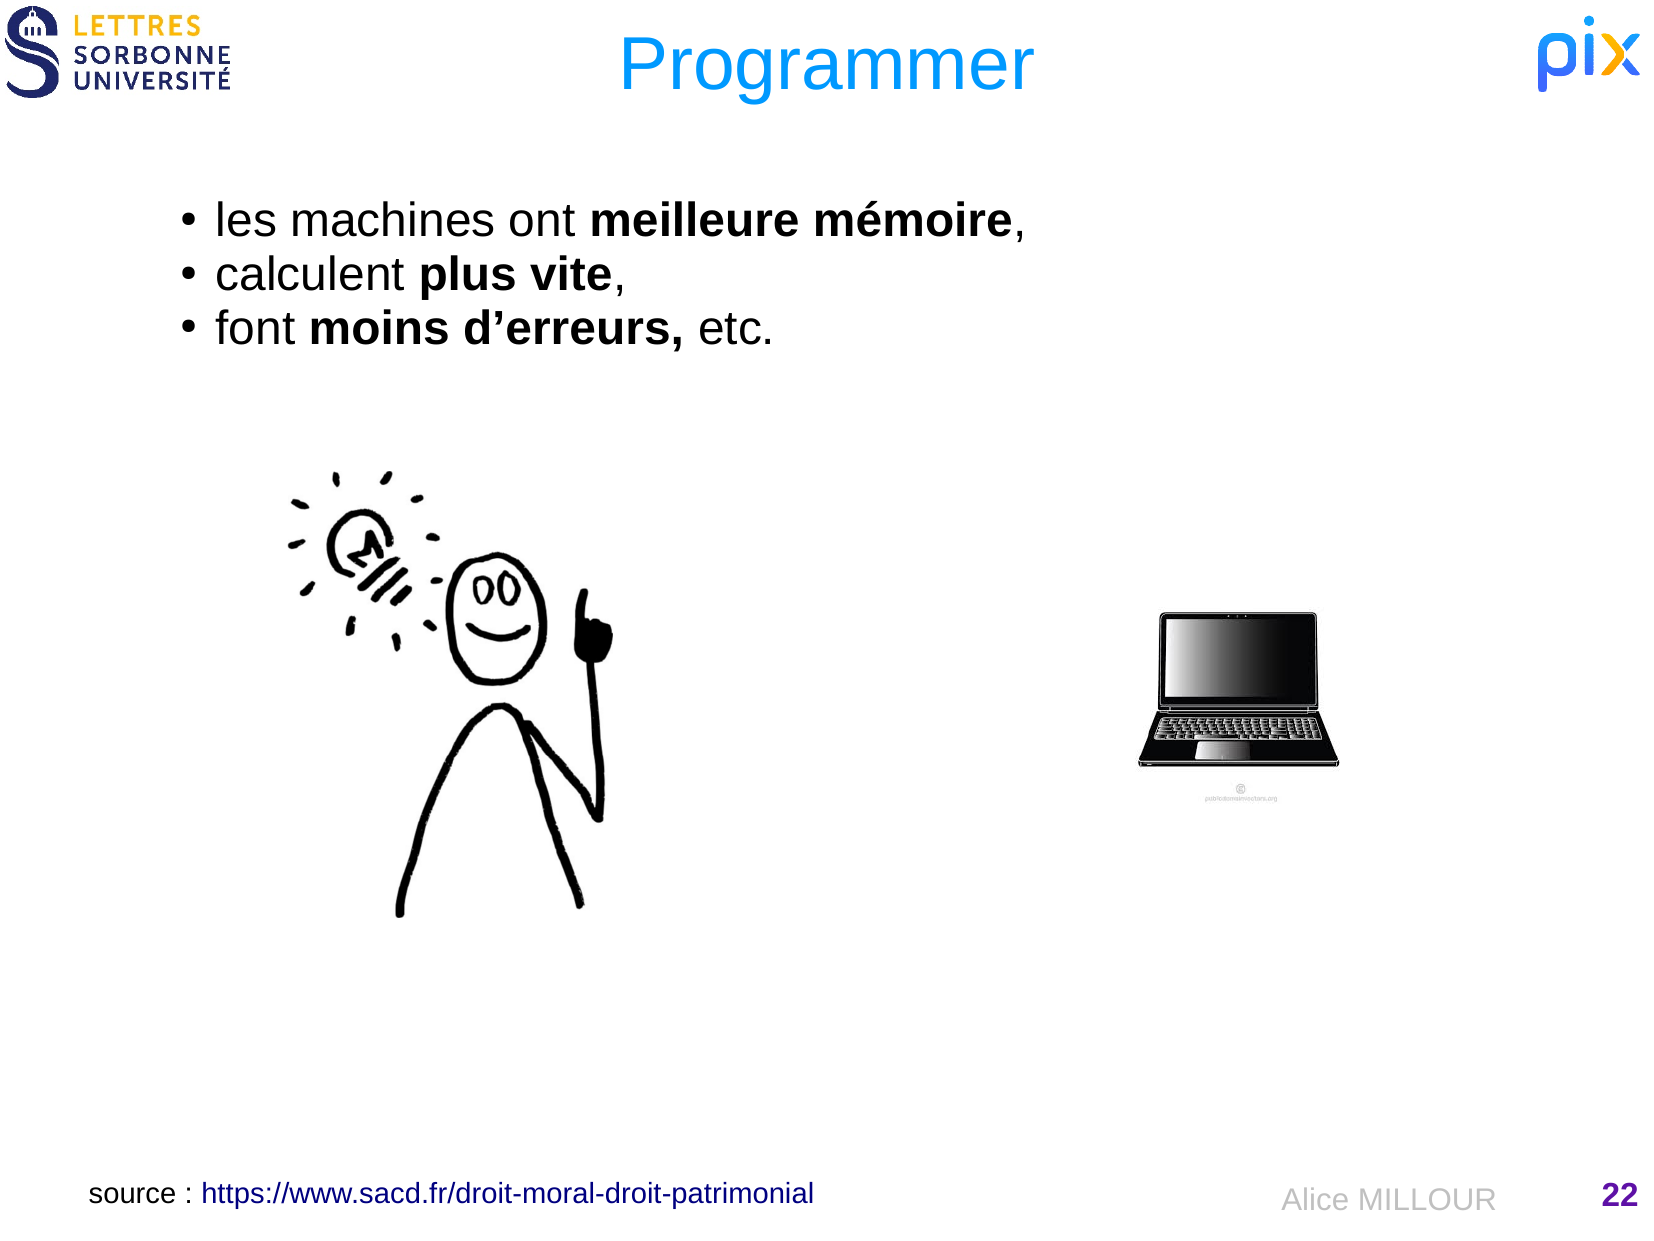

# Programmer
les machines ont meilleure mémoire,
calculent plus vite,
font moins d’erreurs, etc.
	source : https://www.sacd.fr/droit-moral-droit-patrimonial